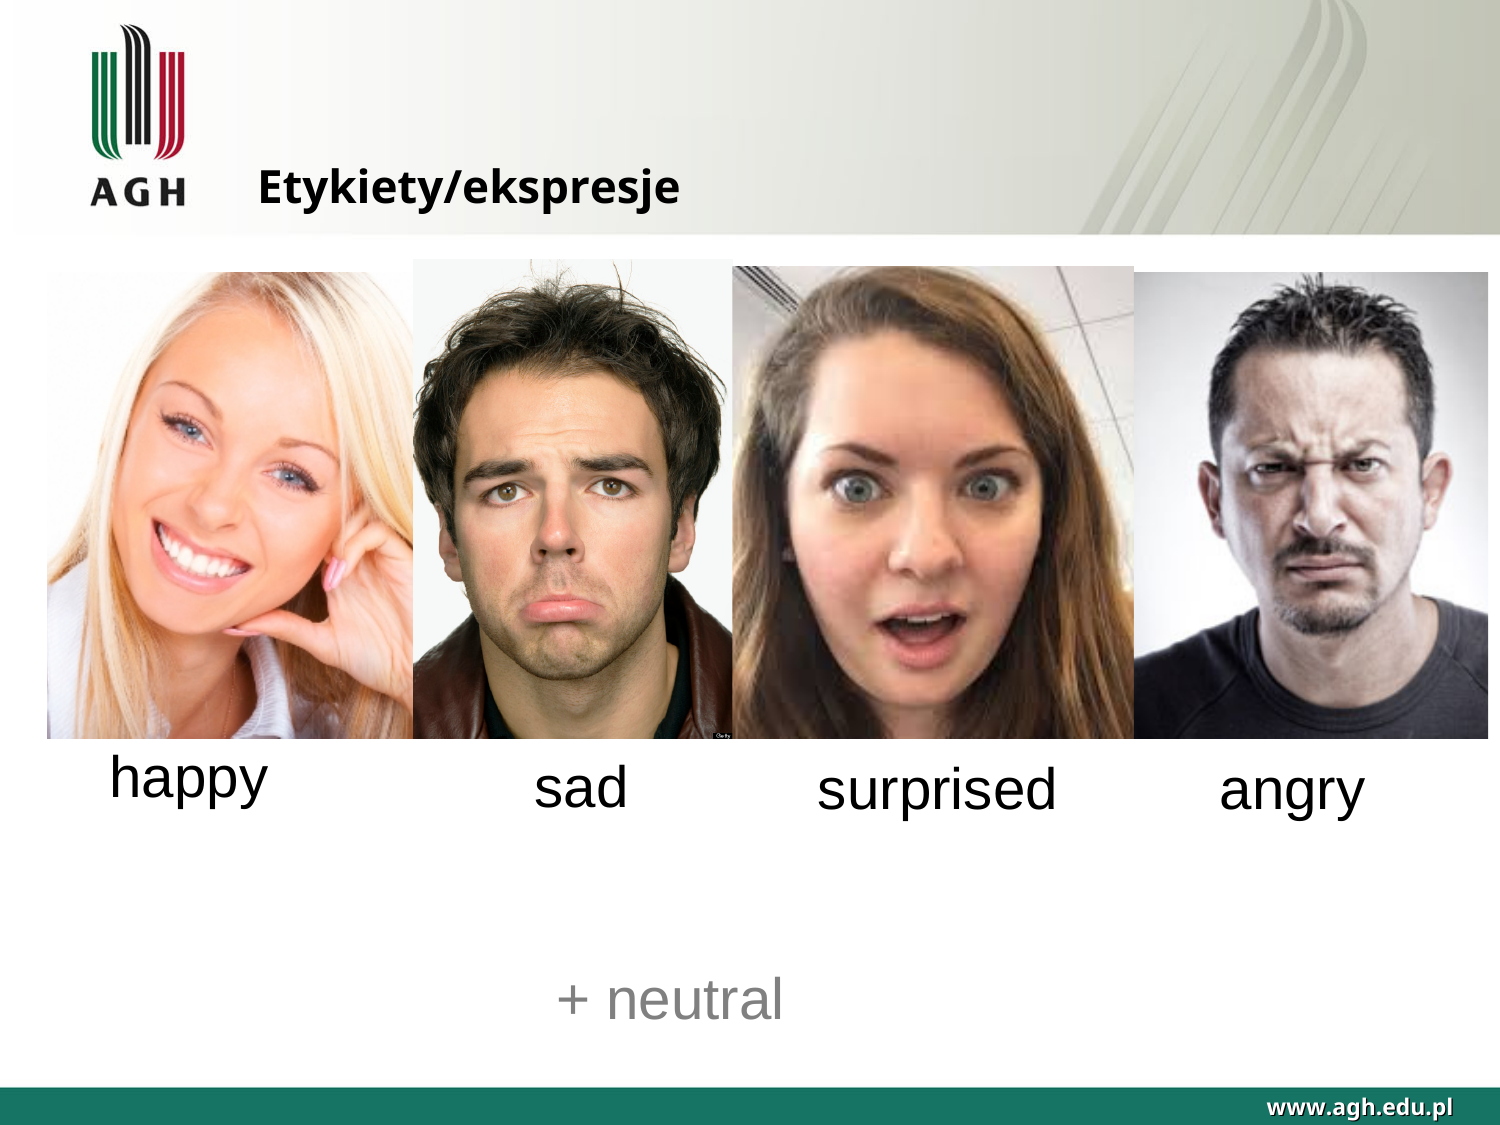

# Etykiety/ekspresje
happy
sad
surprised
angry
+ neutral
www.agh.edu.pl